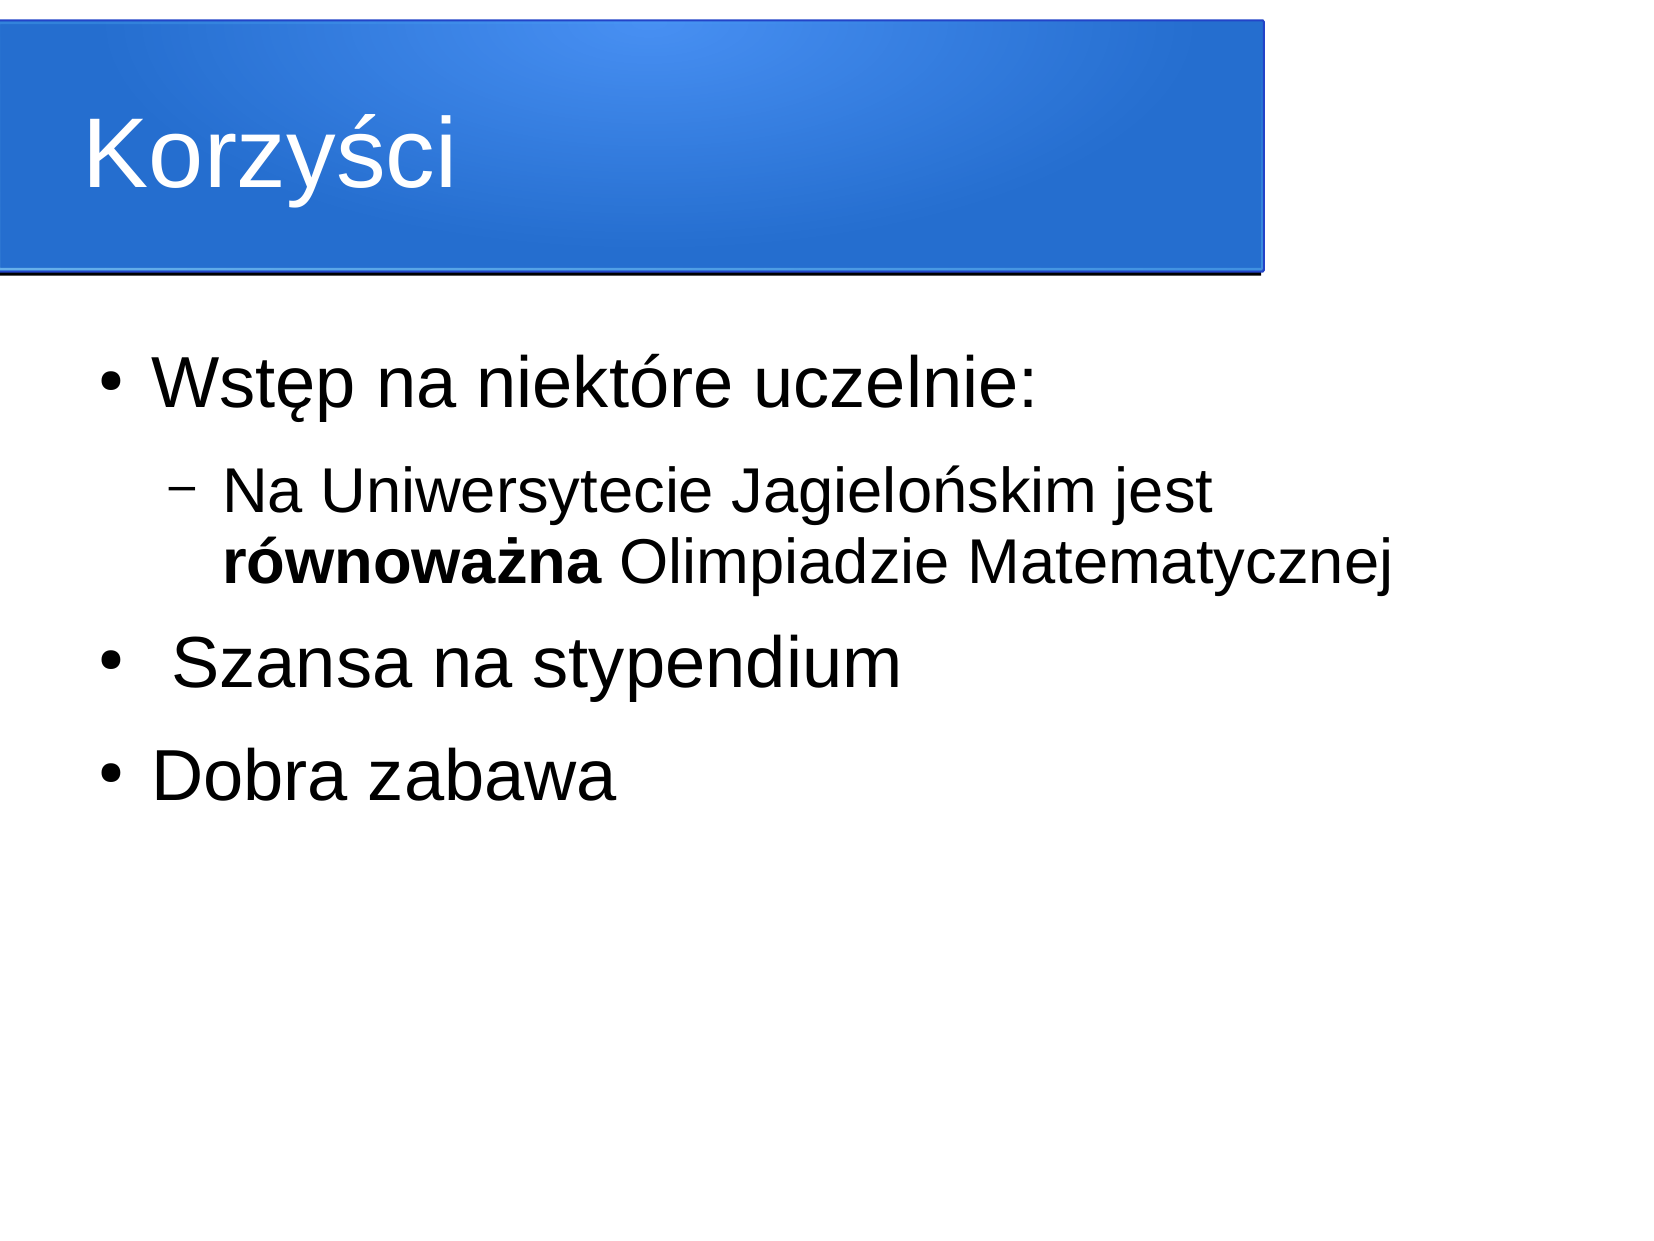

# Korzyści
Wstęp na niektóre uczelnie:
Na Uniwersytecie Jagielońskim jest równoważna Olimpiadzie Matematycznej
 Szansa na stypendium
Dobra zabawa